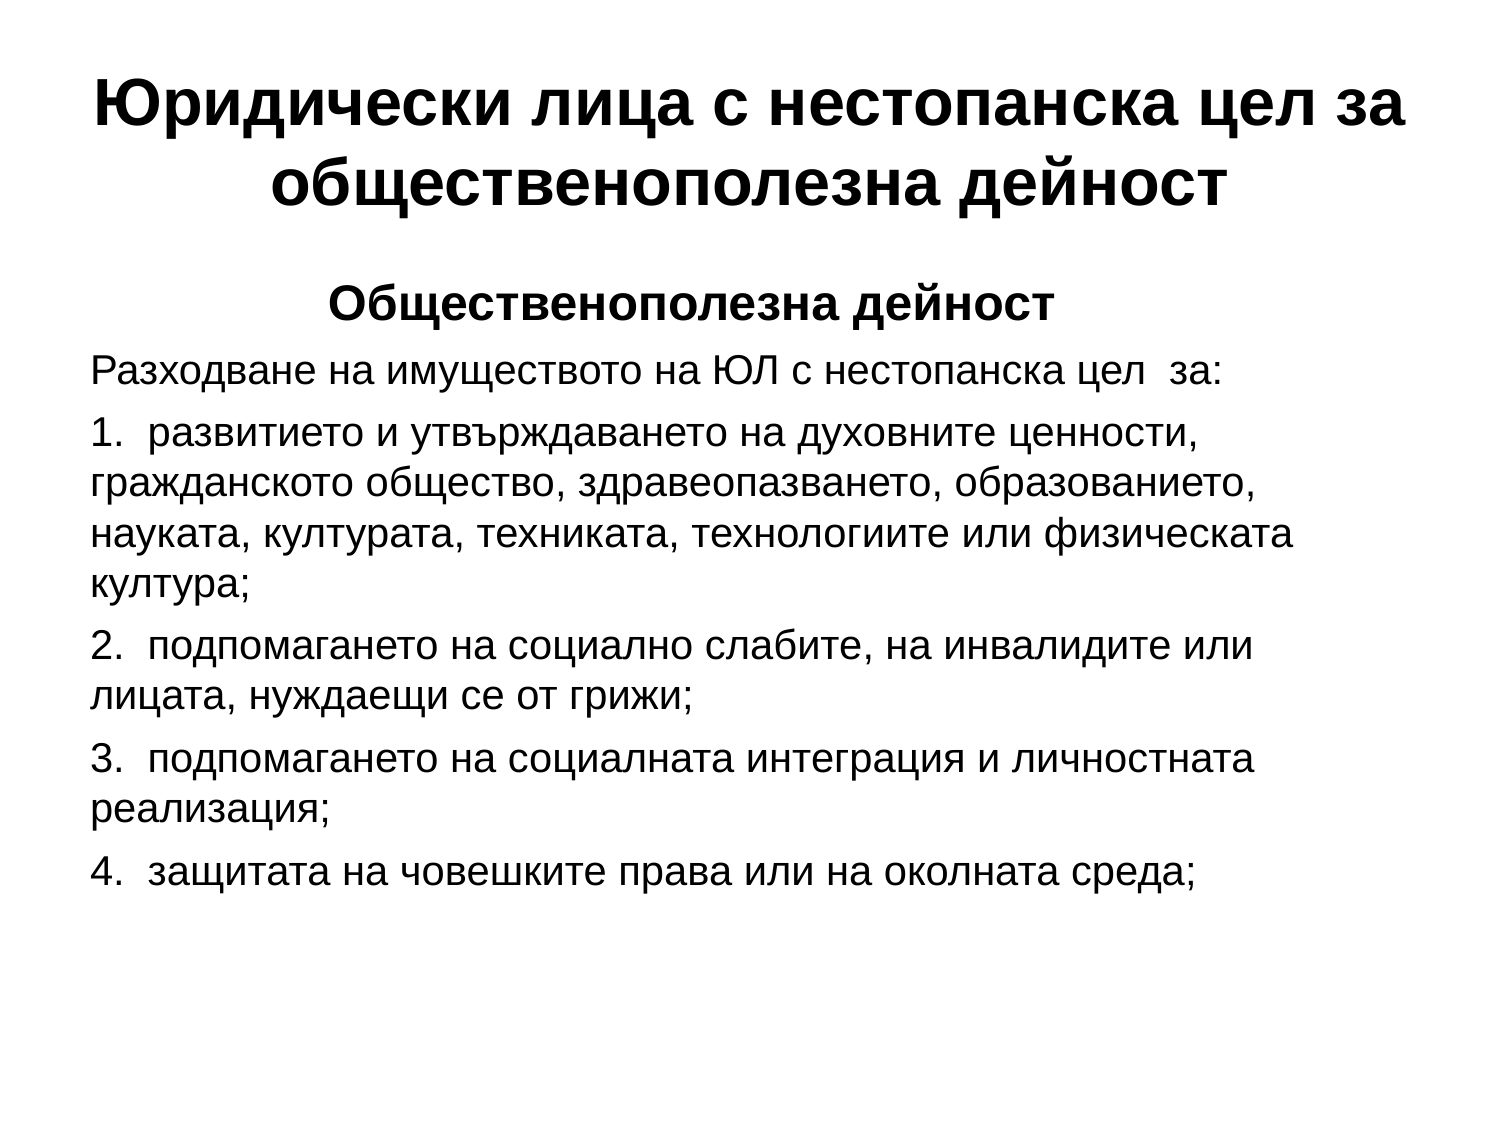

# Юридически лица с нестопанска цел за общественополезна дейност
Общественополезна дейност
Разходване на имуществото на ЮЛ с нестопанска цел за:
1. развитието и утвърждаването на духовните ценности, гражданското общество, здравеопазването, образованието, науката, културата, техниката, технологиите или физическата култура;
2. подпомагането на социално слабите, на инвалидите или лицата, нуждаещи се от грижи;
3. подпомагането на социалната интеграция и личностната реализация;
4. защитата на човешките права или на околната среда;